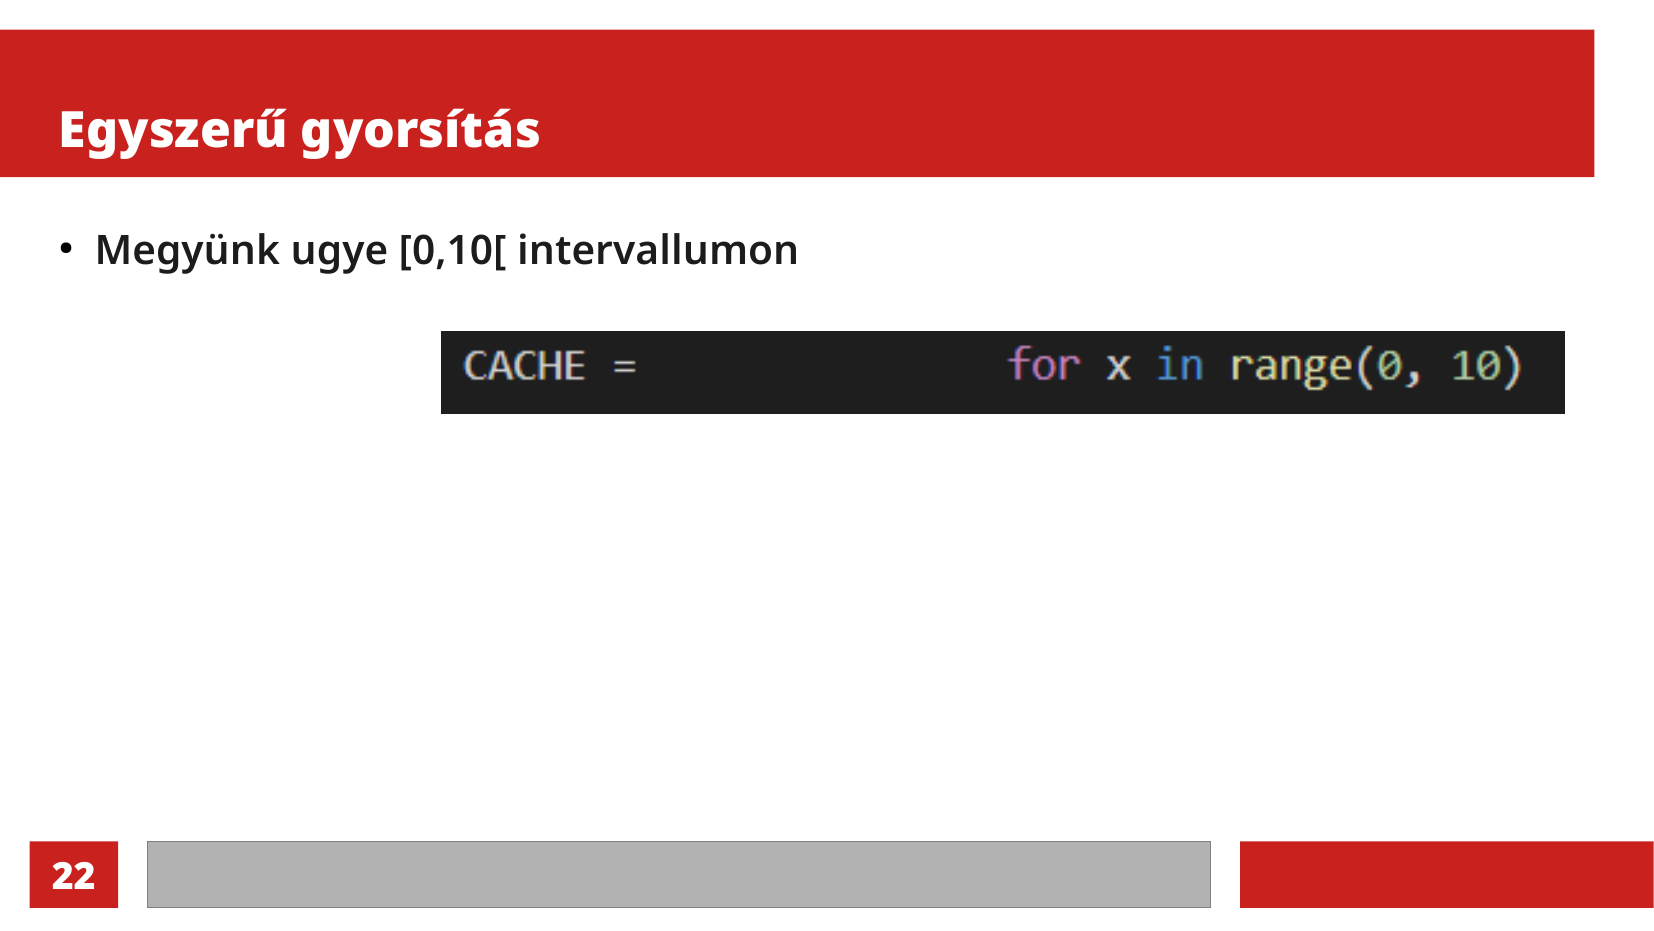

# Egyszerű gyorsítás
Megyünk ugye [0,10[ intervallumon
22